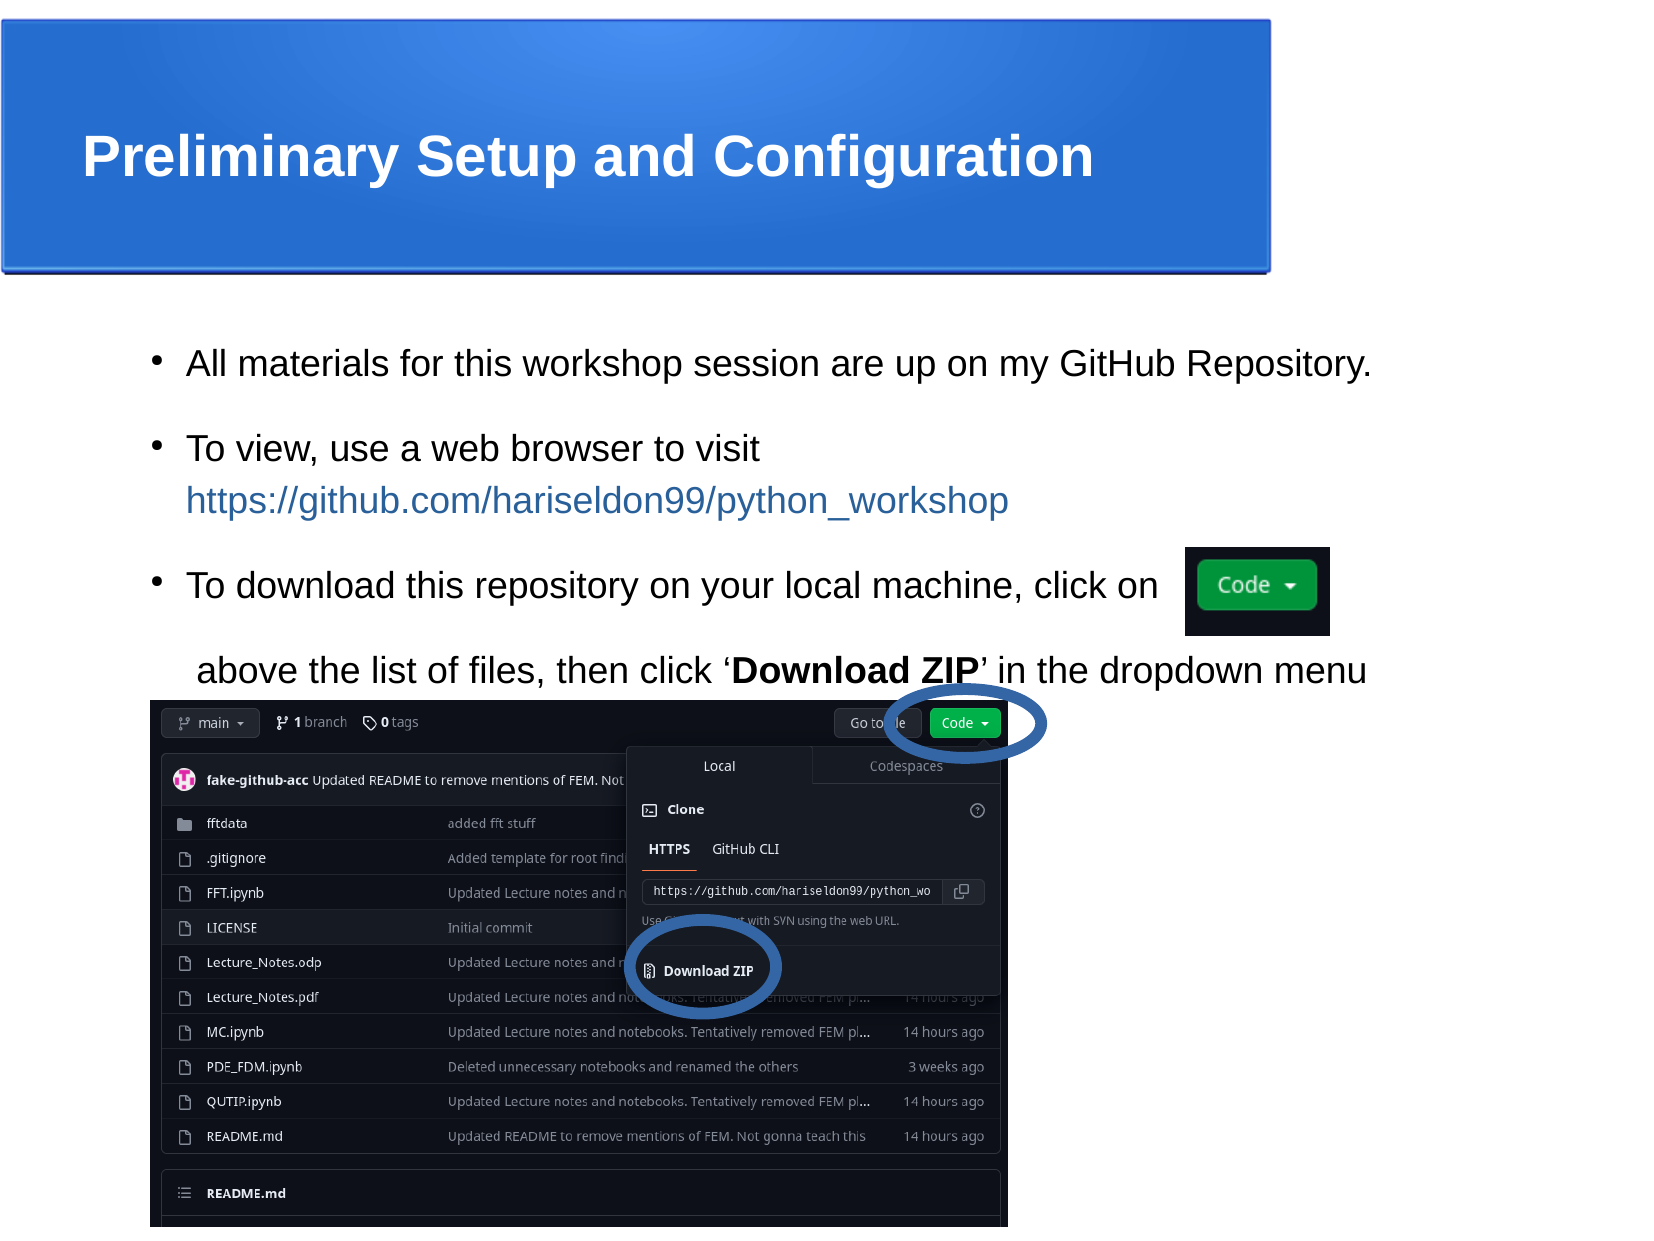

Preliminary Setup and Configuration
All materials for this workshop session are up on my GitHub Repository.
To view, use a web browser to visit https://github.com/hariseldon99/python_workshop
To download this repository on your local machine, click on
 above the list of files, then click ‘Download ZIP’ in the dropdown menu